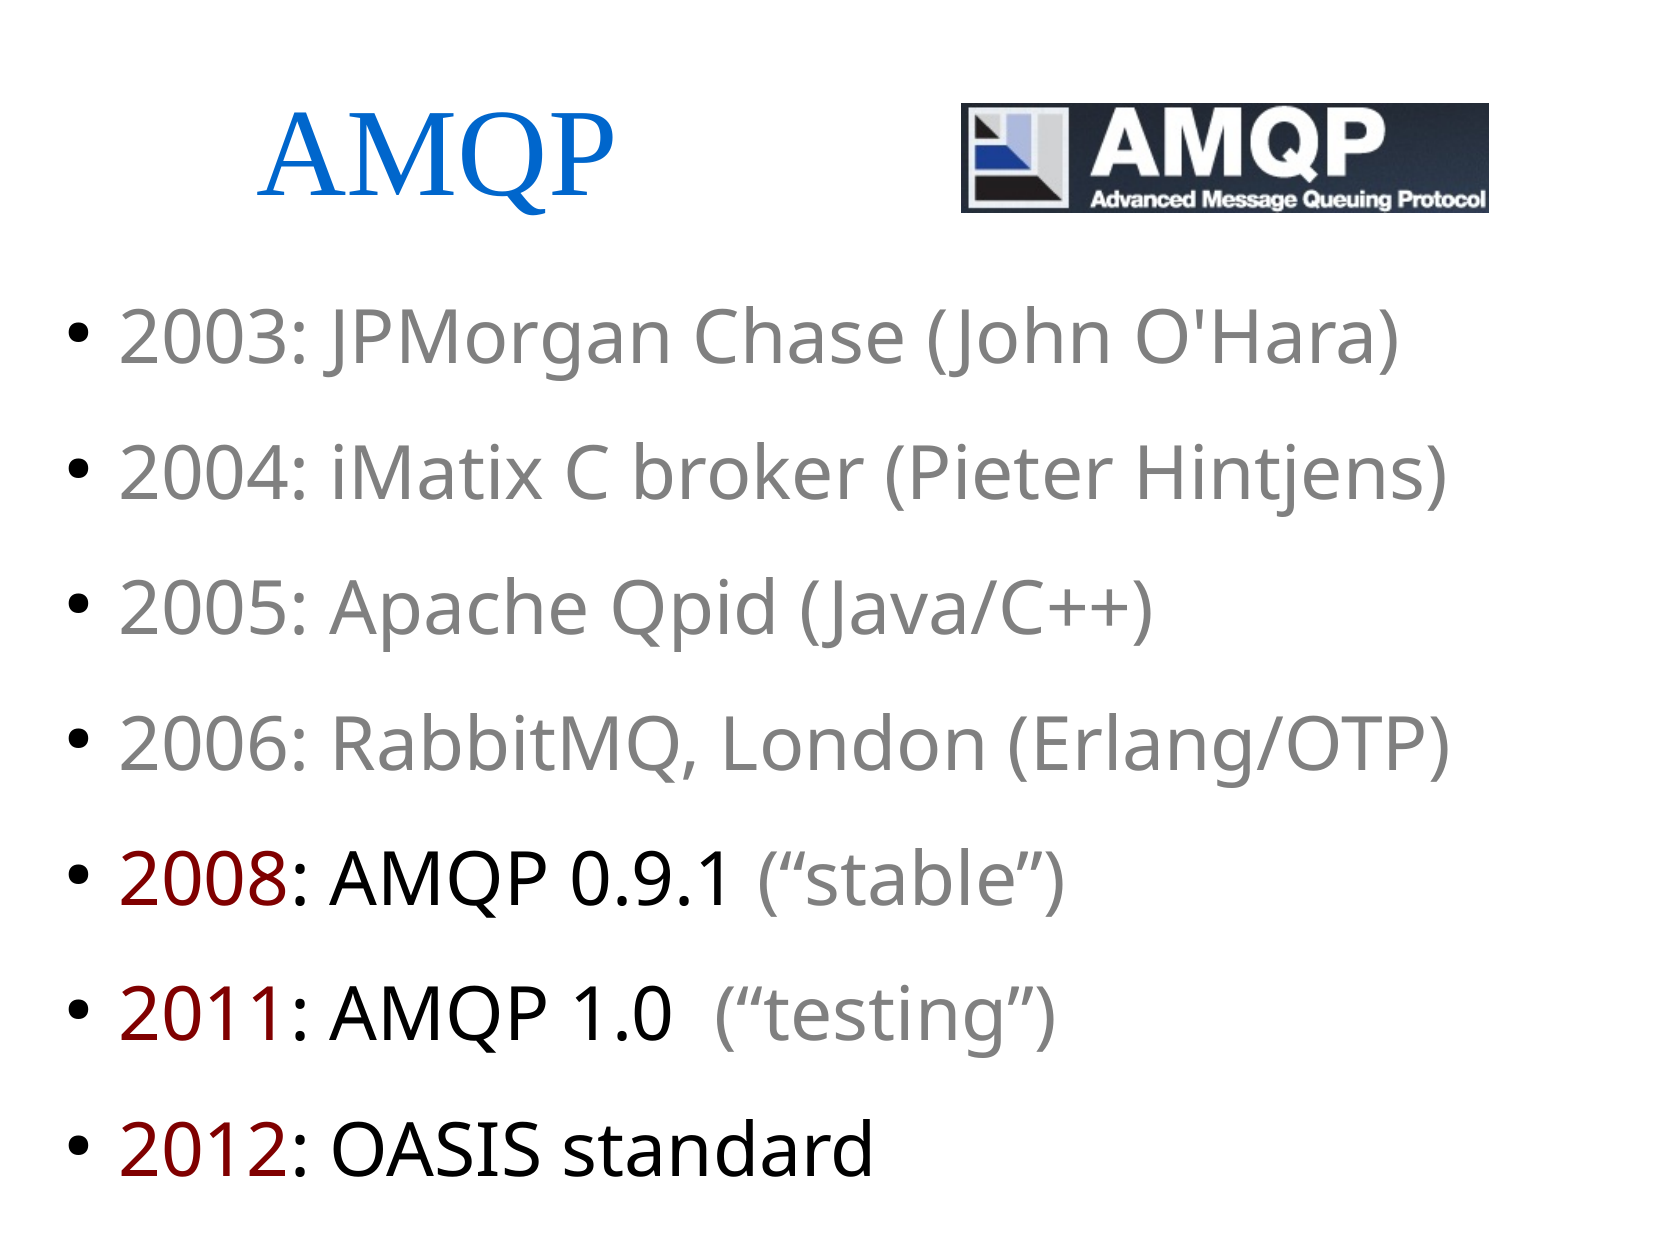

AMQP
# 2003: JPMorgan Chase (John O'Hara)
2004: iMatix C broker (Pieter Hintjens)
2005: Apache Qpid (Java/C++)
2006: RabbitMQ, London (Erlang/OTP)
2008: AMQP 0.9.1 (“stable”)
2011: AMQP 1.0 (“testing”)
2012: OASIS standard
2014: ISO/IEC 19464